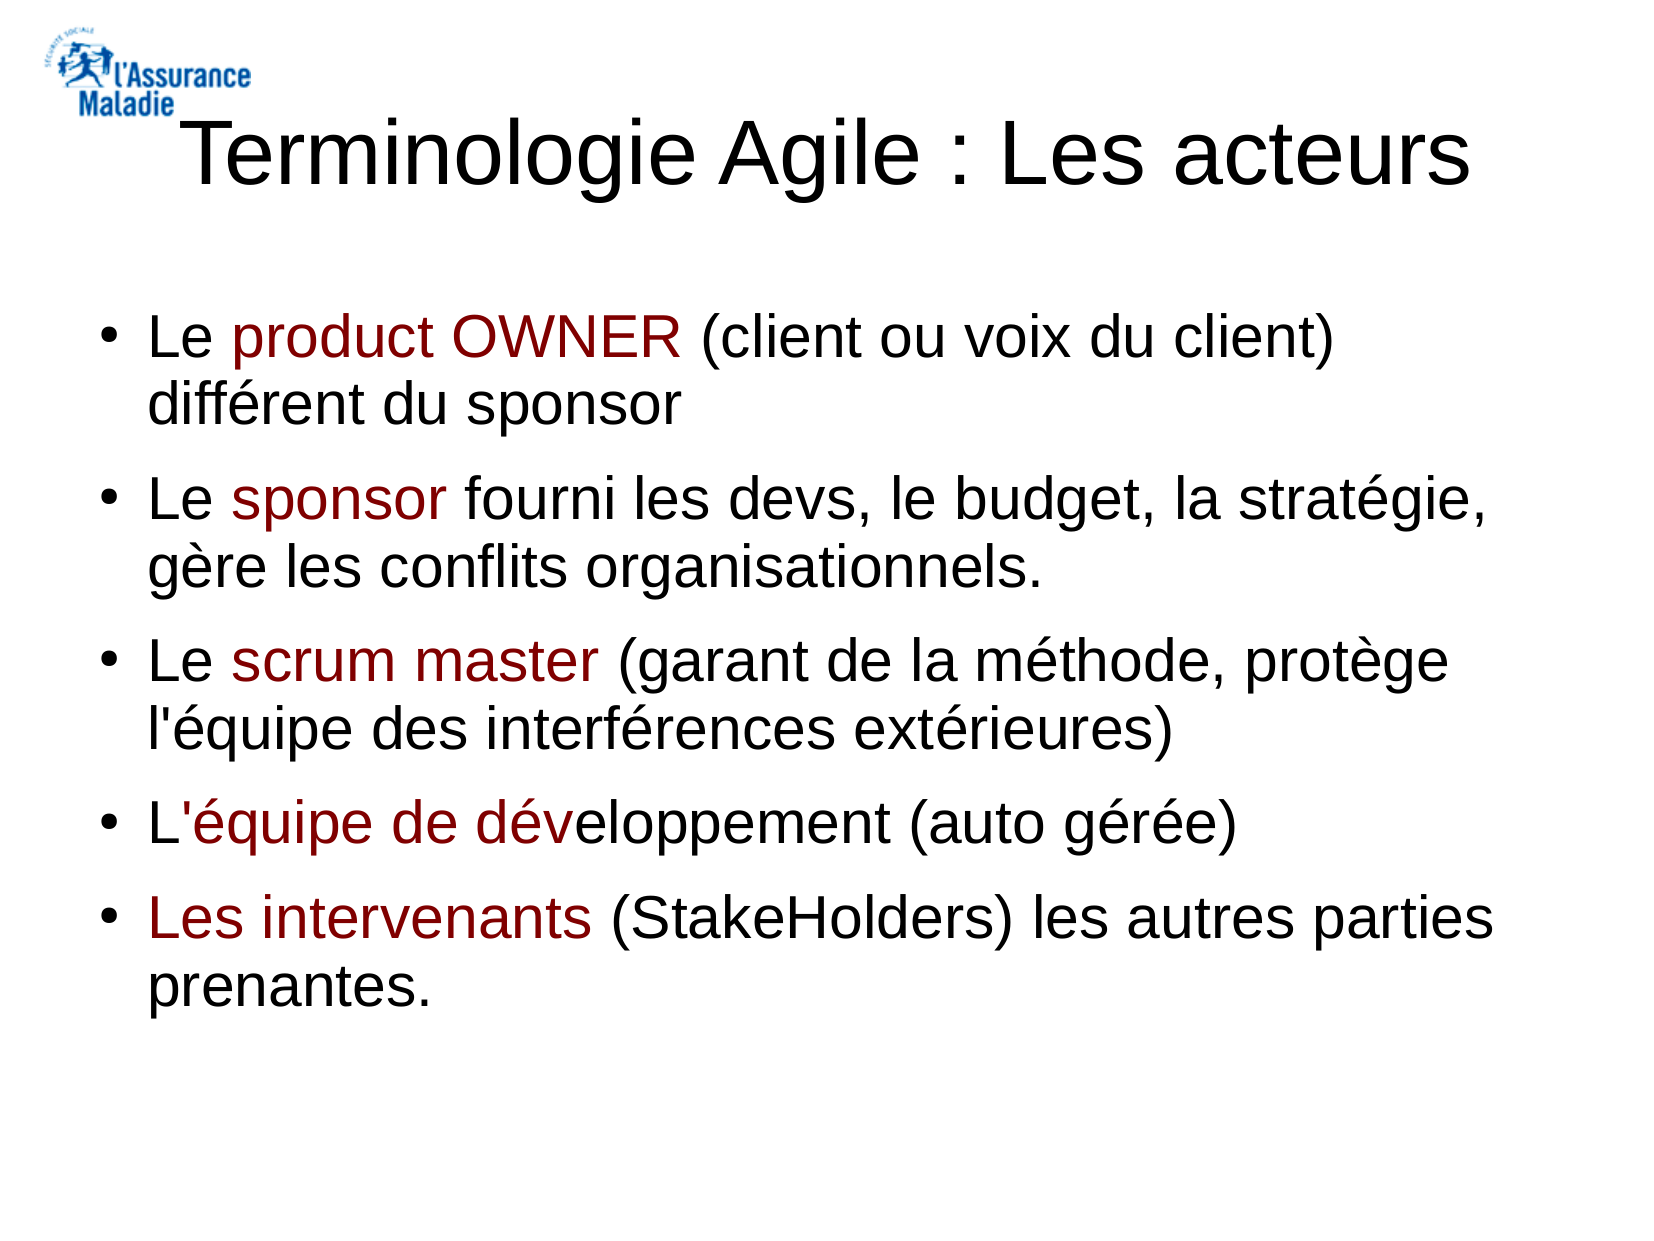

# Terminologie Agile : Les acteurs
Le product OWNER (client ou voix du client) différent du sponsor
Le sponsor fourni les devs, le budget, la stratégie, gère les conflits organisationnels.
Le scrum master (garant de la méthode, protège l'équipe des interférences extérieures)
L'équipe de développement (auto gérée)
Les intervenants (StakeHolders) les autres parties prenantes.